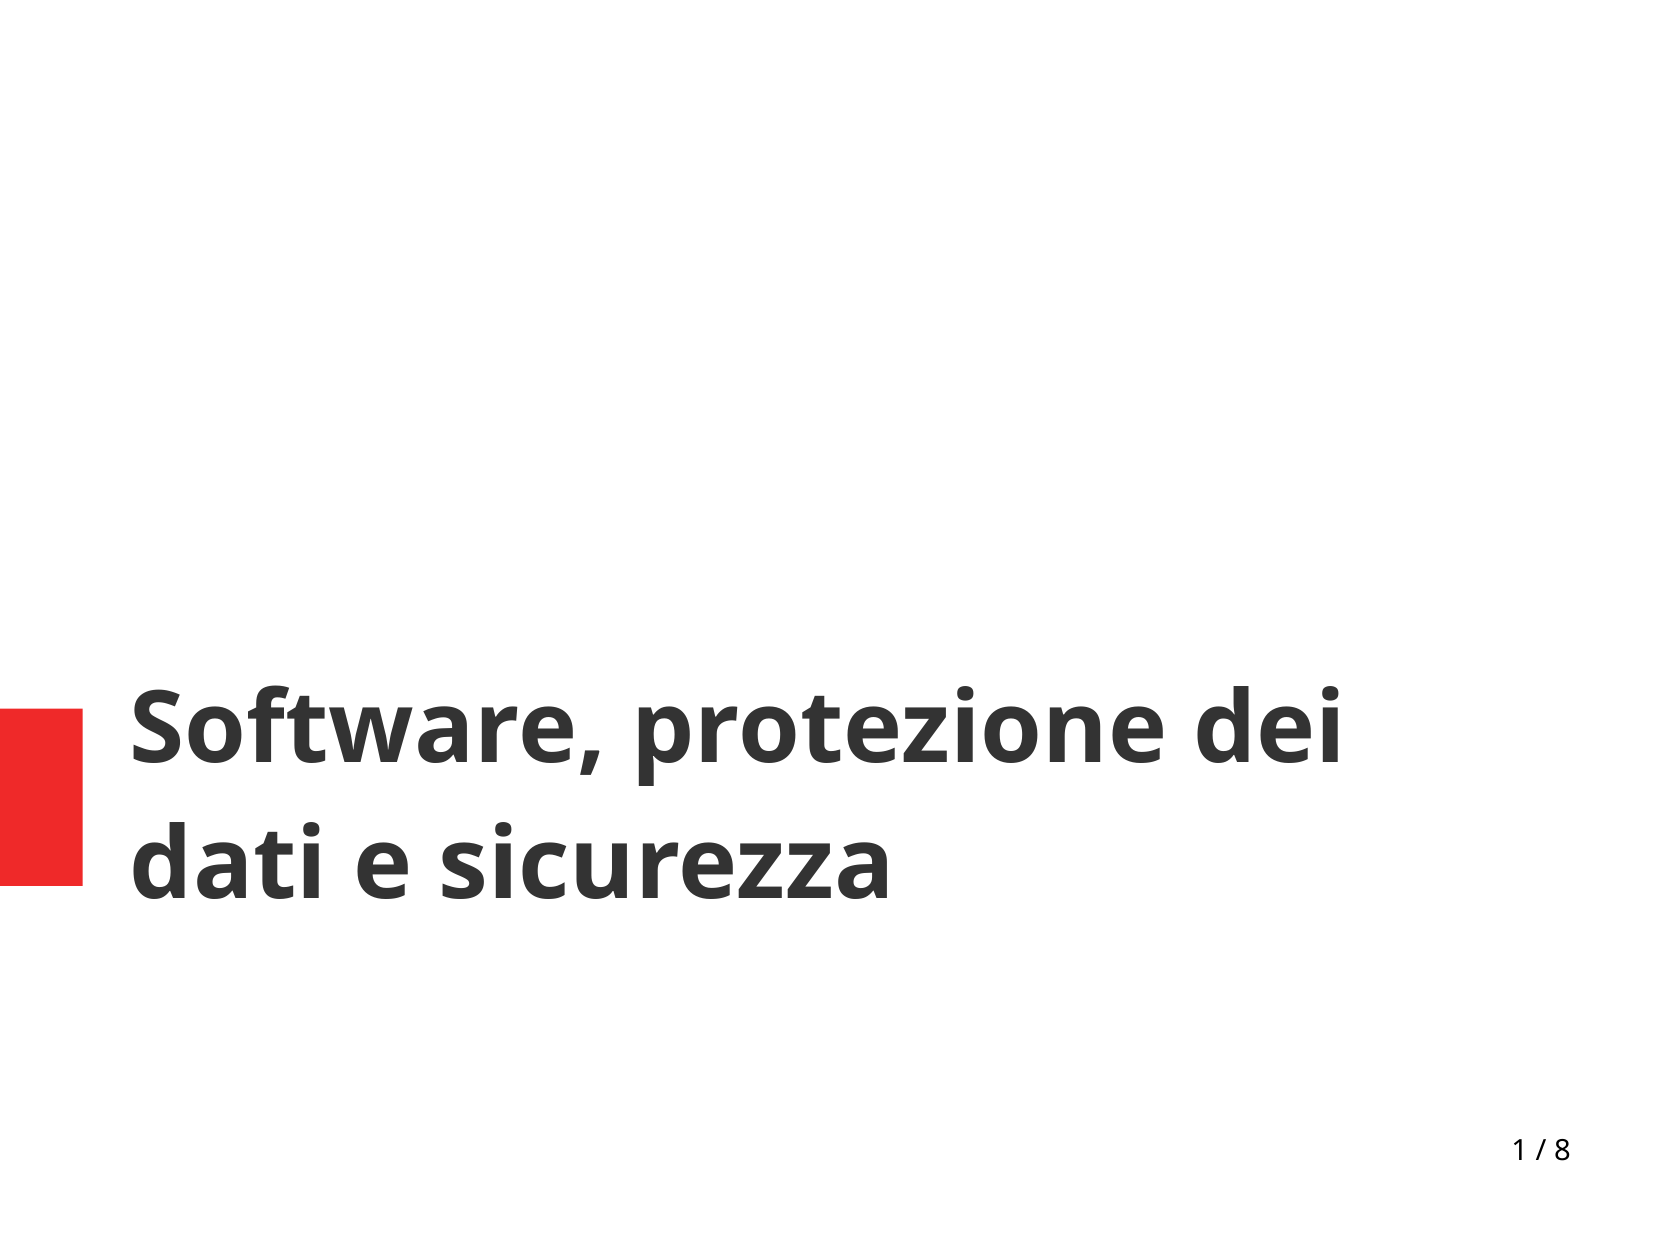

# Software, protezione dei dati e sicurezza
1